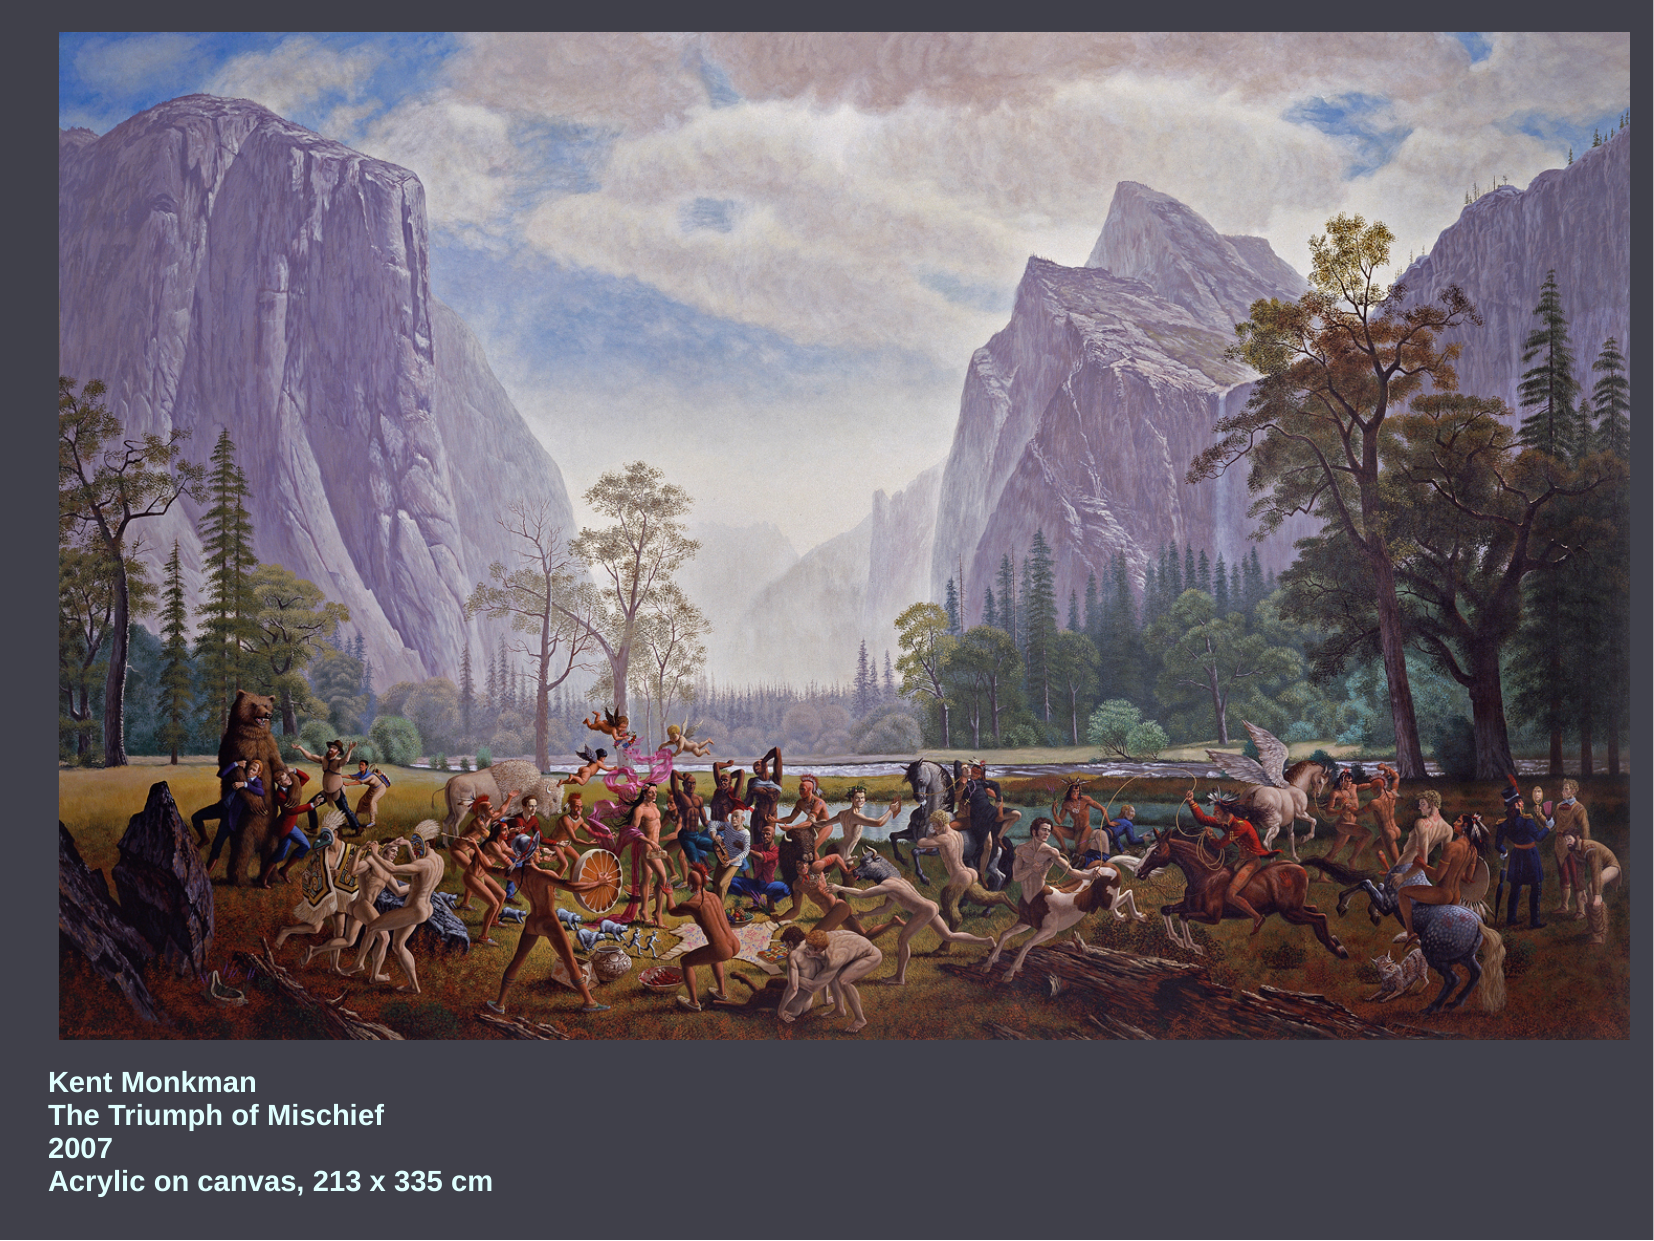

#
Kent Monkman
The Triumph of Mischief
2007
Acrylic on canvas, 213 x 335 cm